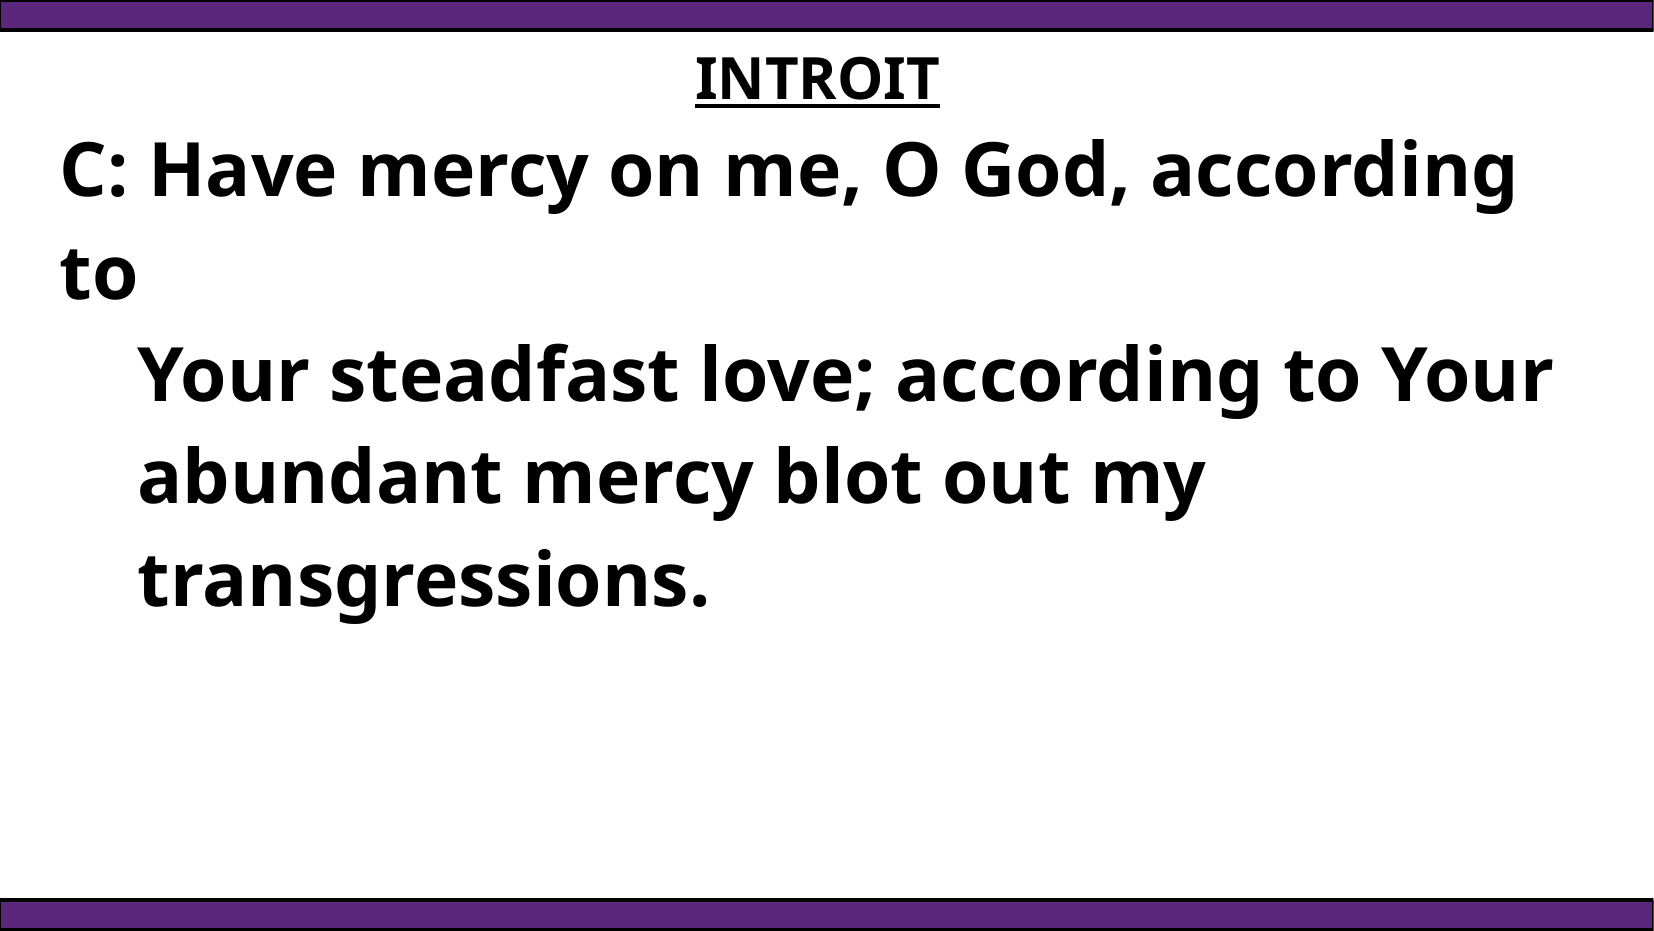

INTROIT
C: Have mercy on me, O God, according to
 Your steadfast love; according to Your
 abundant mercy blot out my
 transgressions.